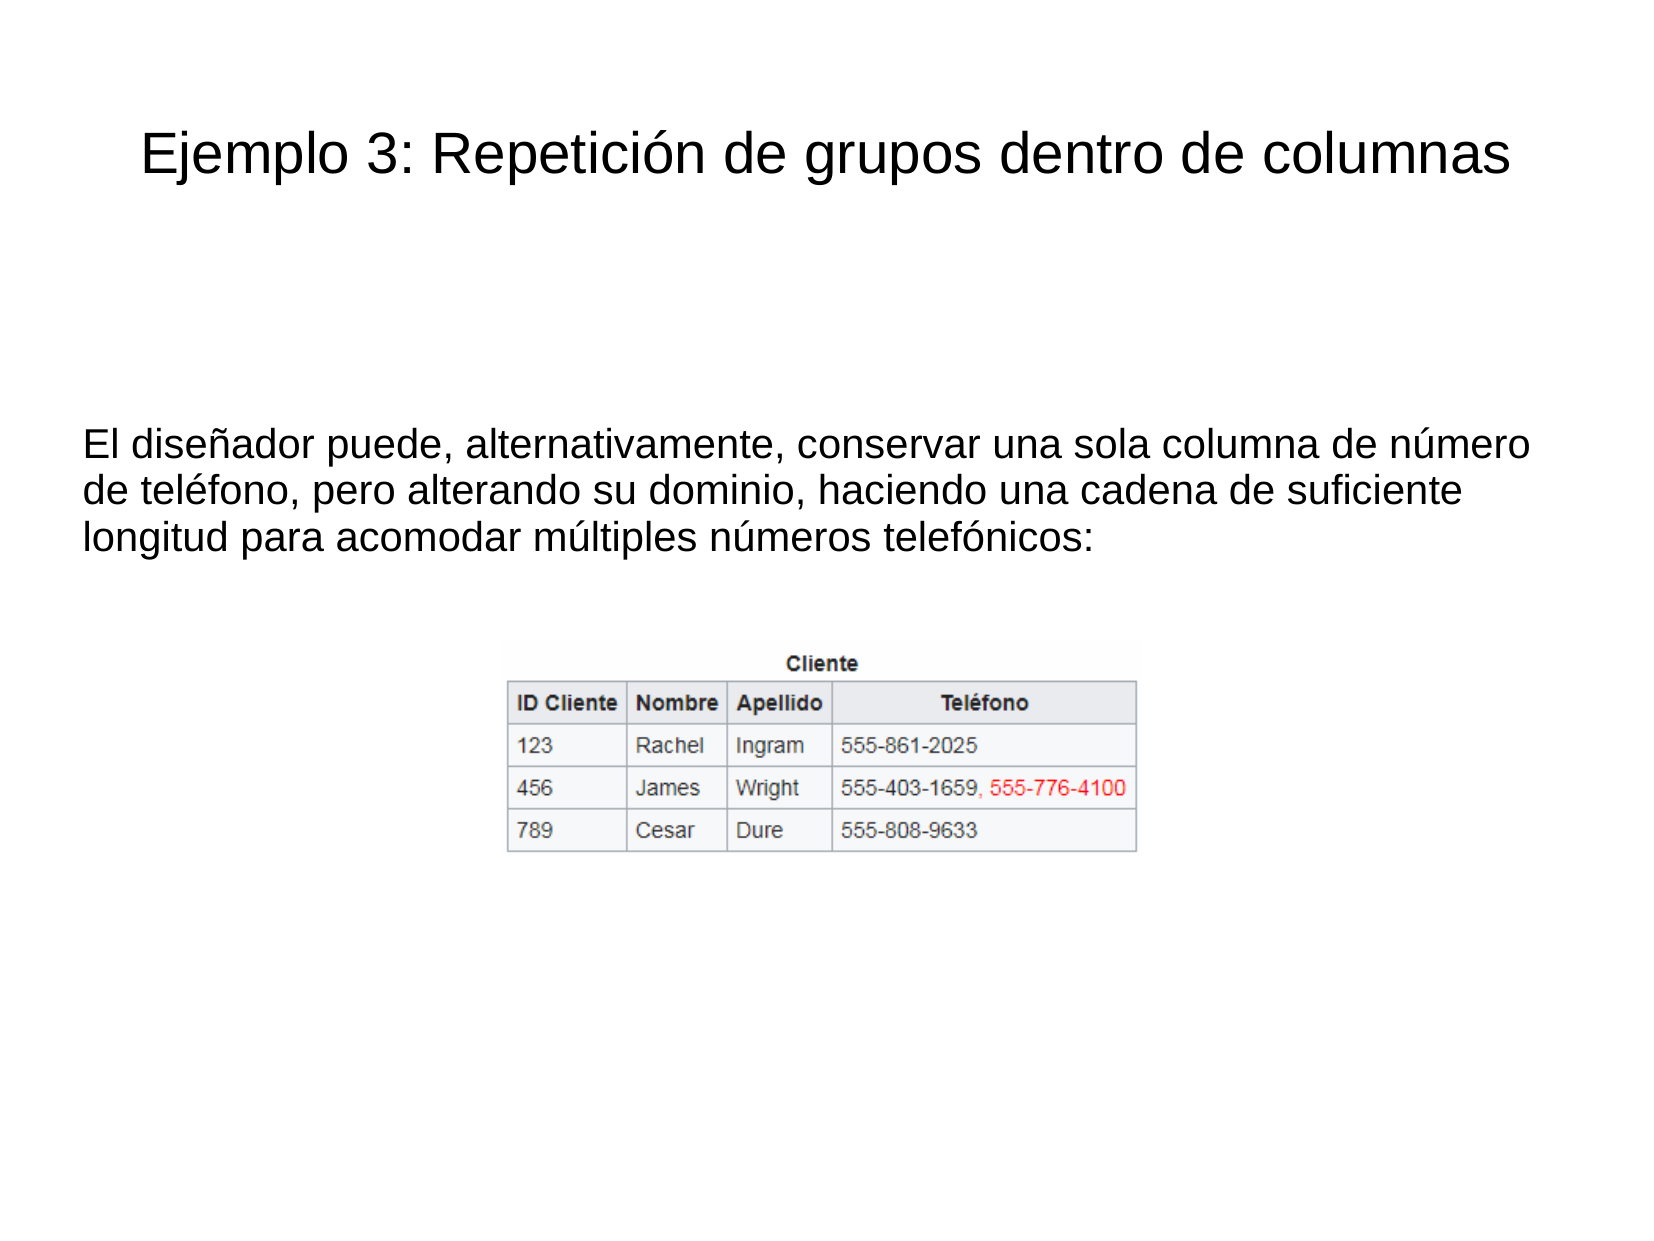

# Ejemplo 3: Repetición de grupos dentro de columnas
El diseñador puede, alternativamente, conservar una sola columna de número de teléfono, pero alterando su dominio, haciendo una cadena de suficiente longitud para acomodar múltiples números telefónicos: